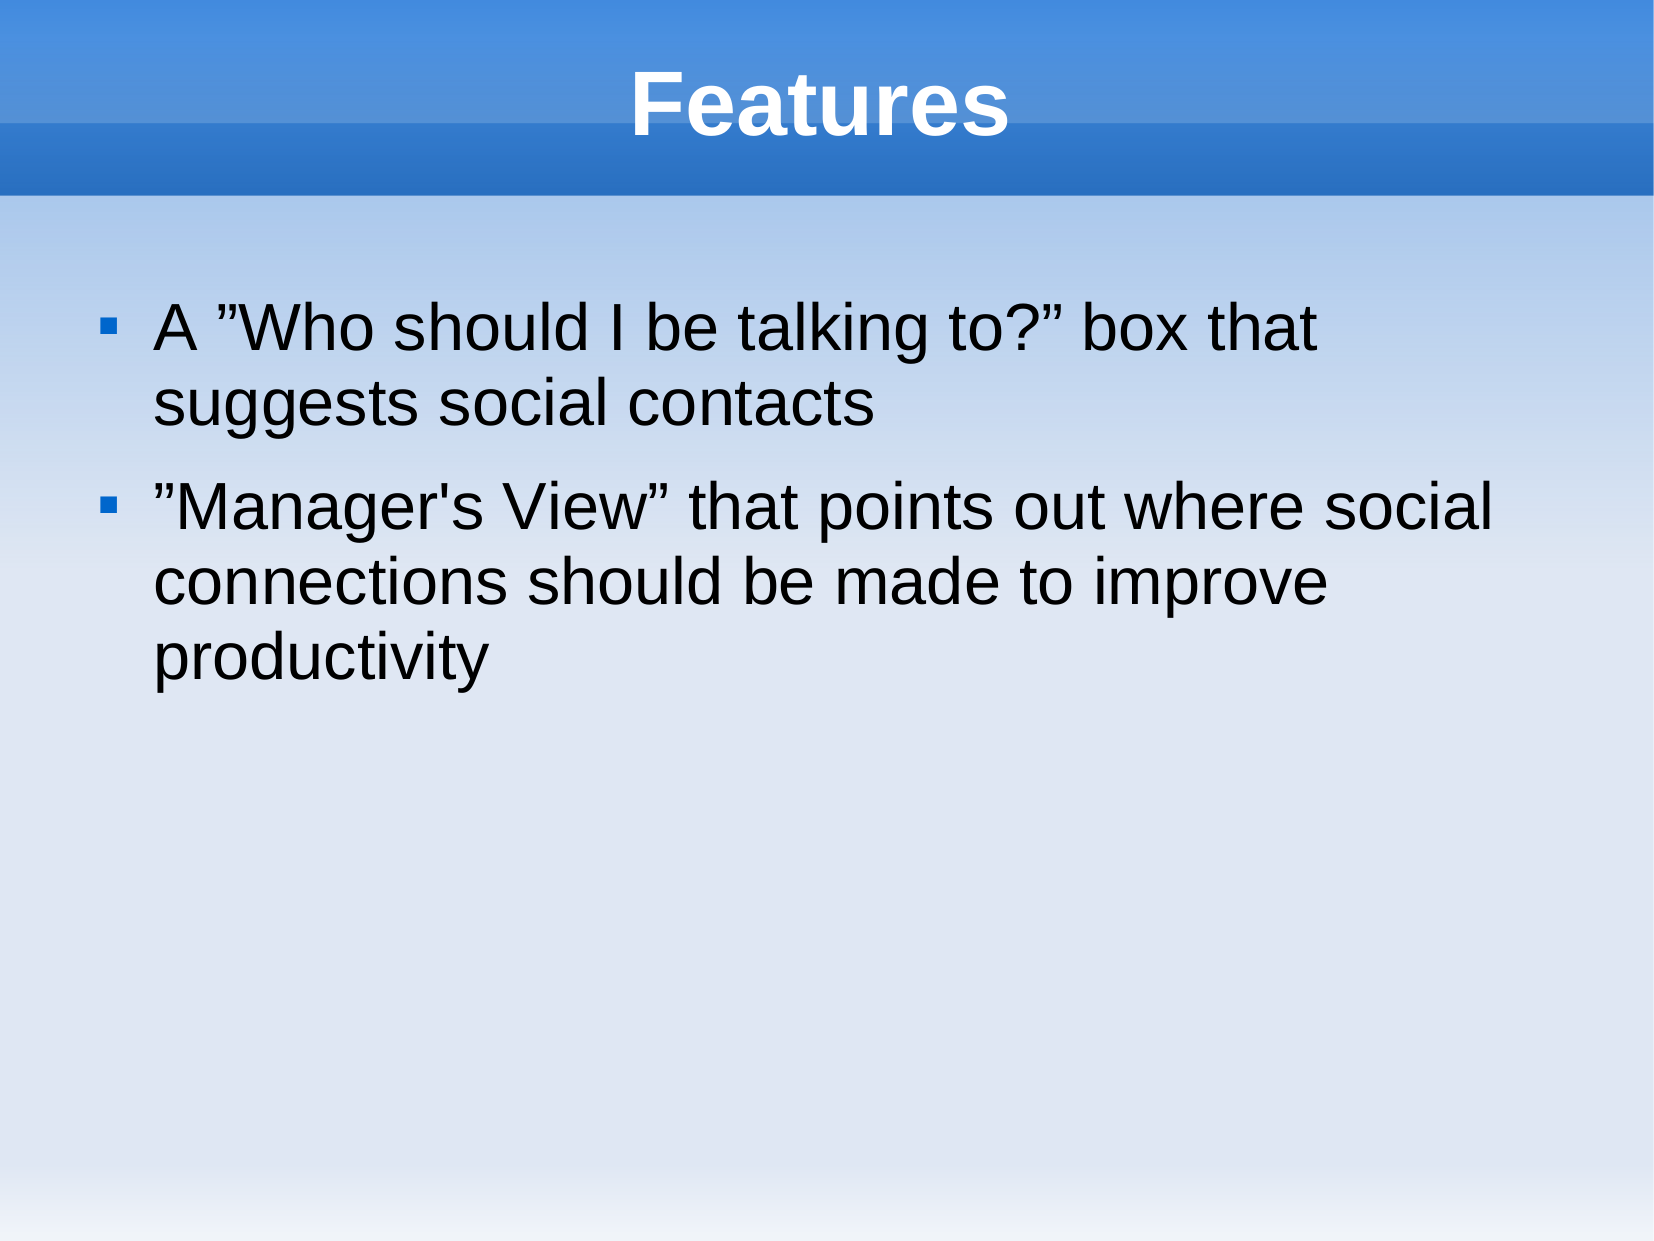

# Features
A ”Who should I be talking to?” box that suggests social contacts
”Manager's View” that points out where social connections should be made to improve productivity